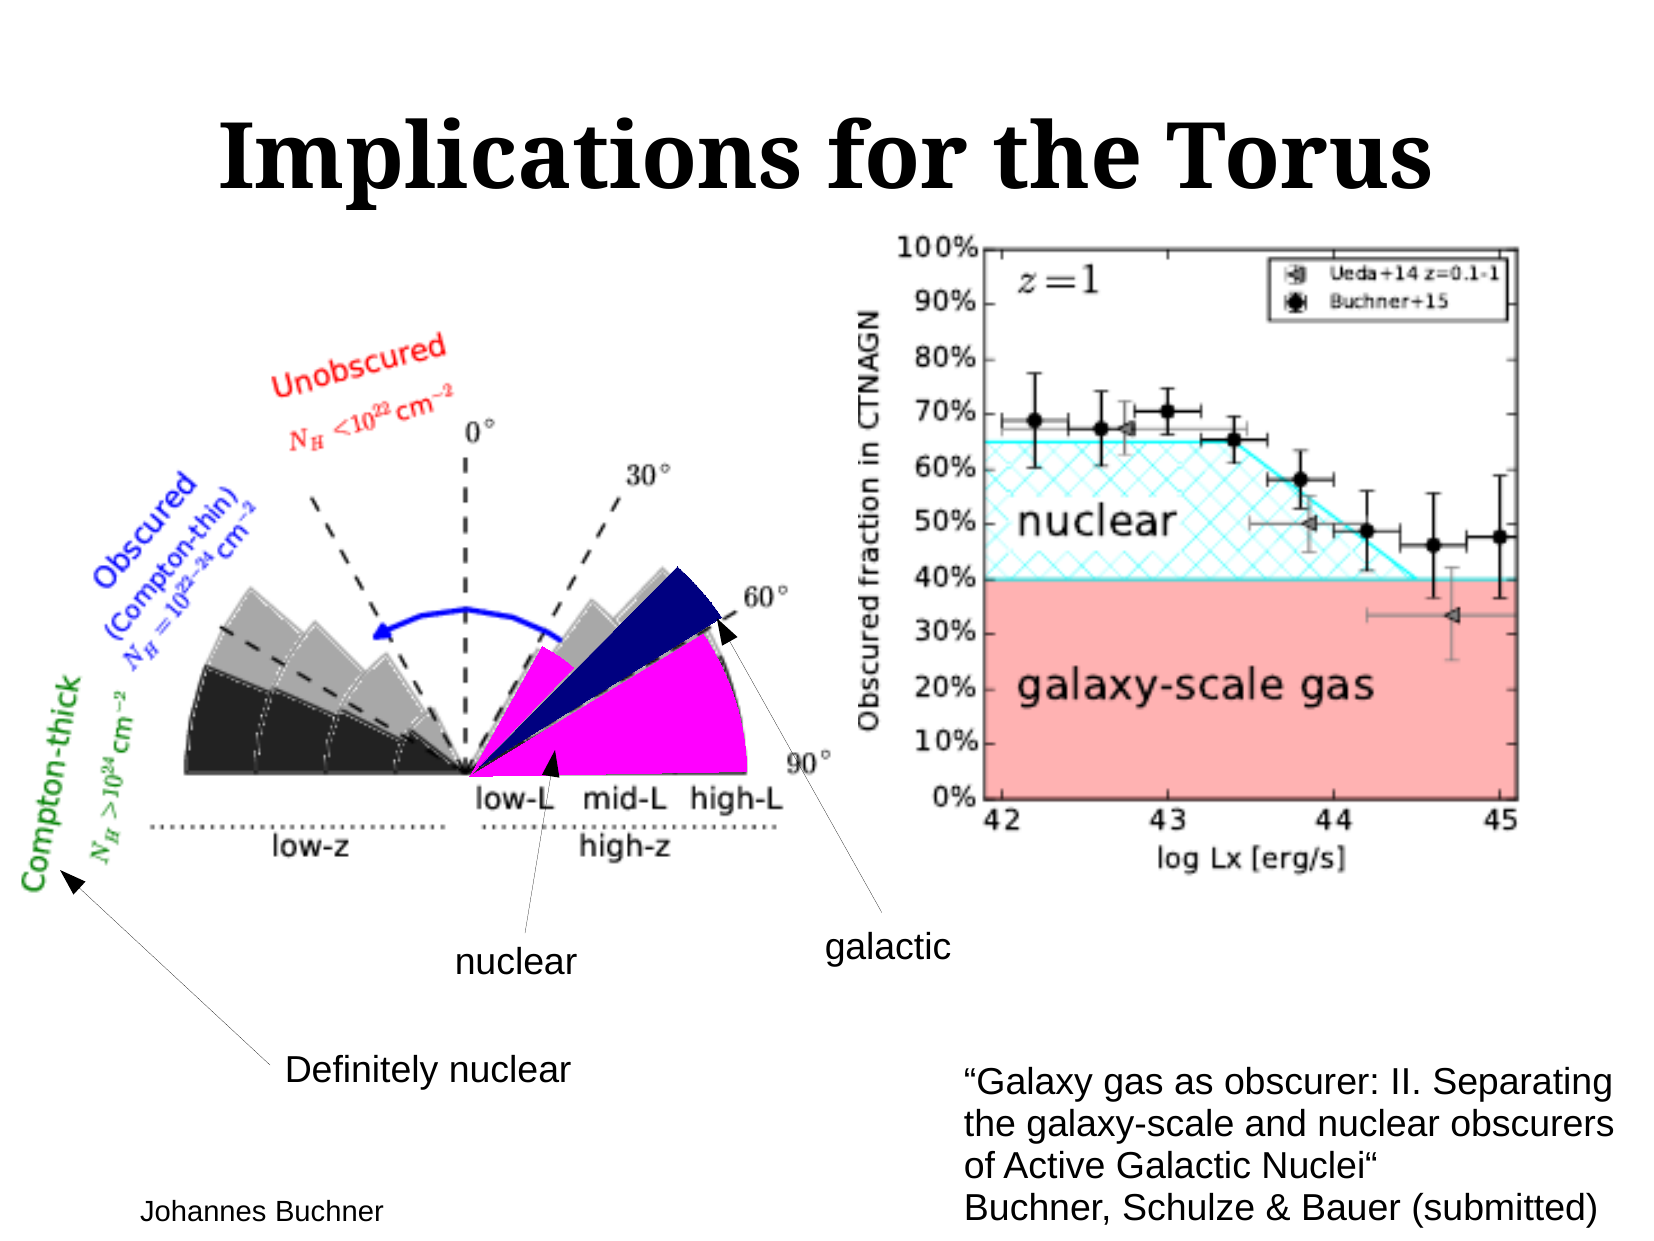

# Implications for the Torus
galactic
nuclear
Definitely nuclear
“Galaxy gas as obscurer: II. Separating the galaxy-scale and nuclear obscurers of Active Galactic Nuclei“
Buchner, Schulze & Bauer (submitted)
Johannes Buchner